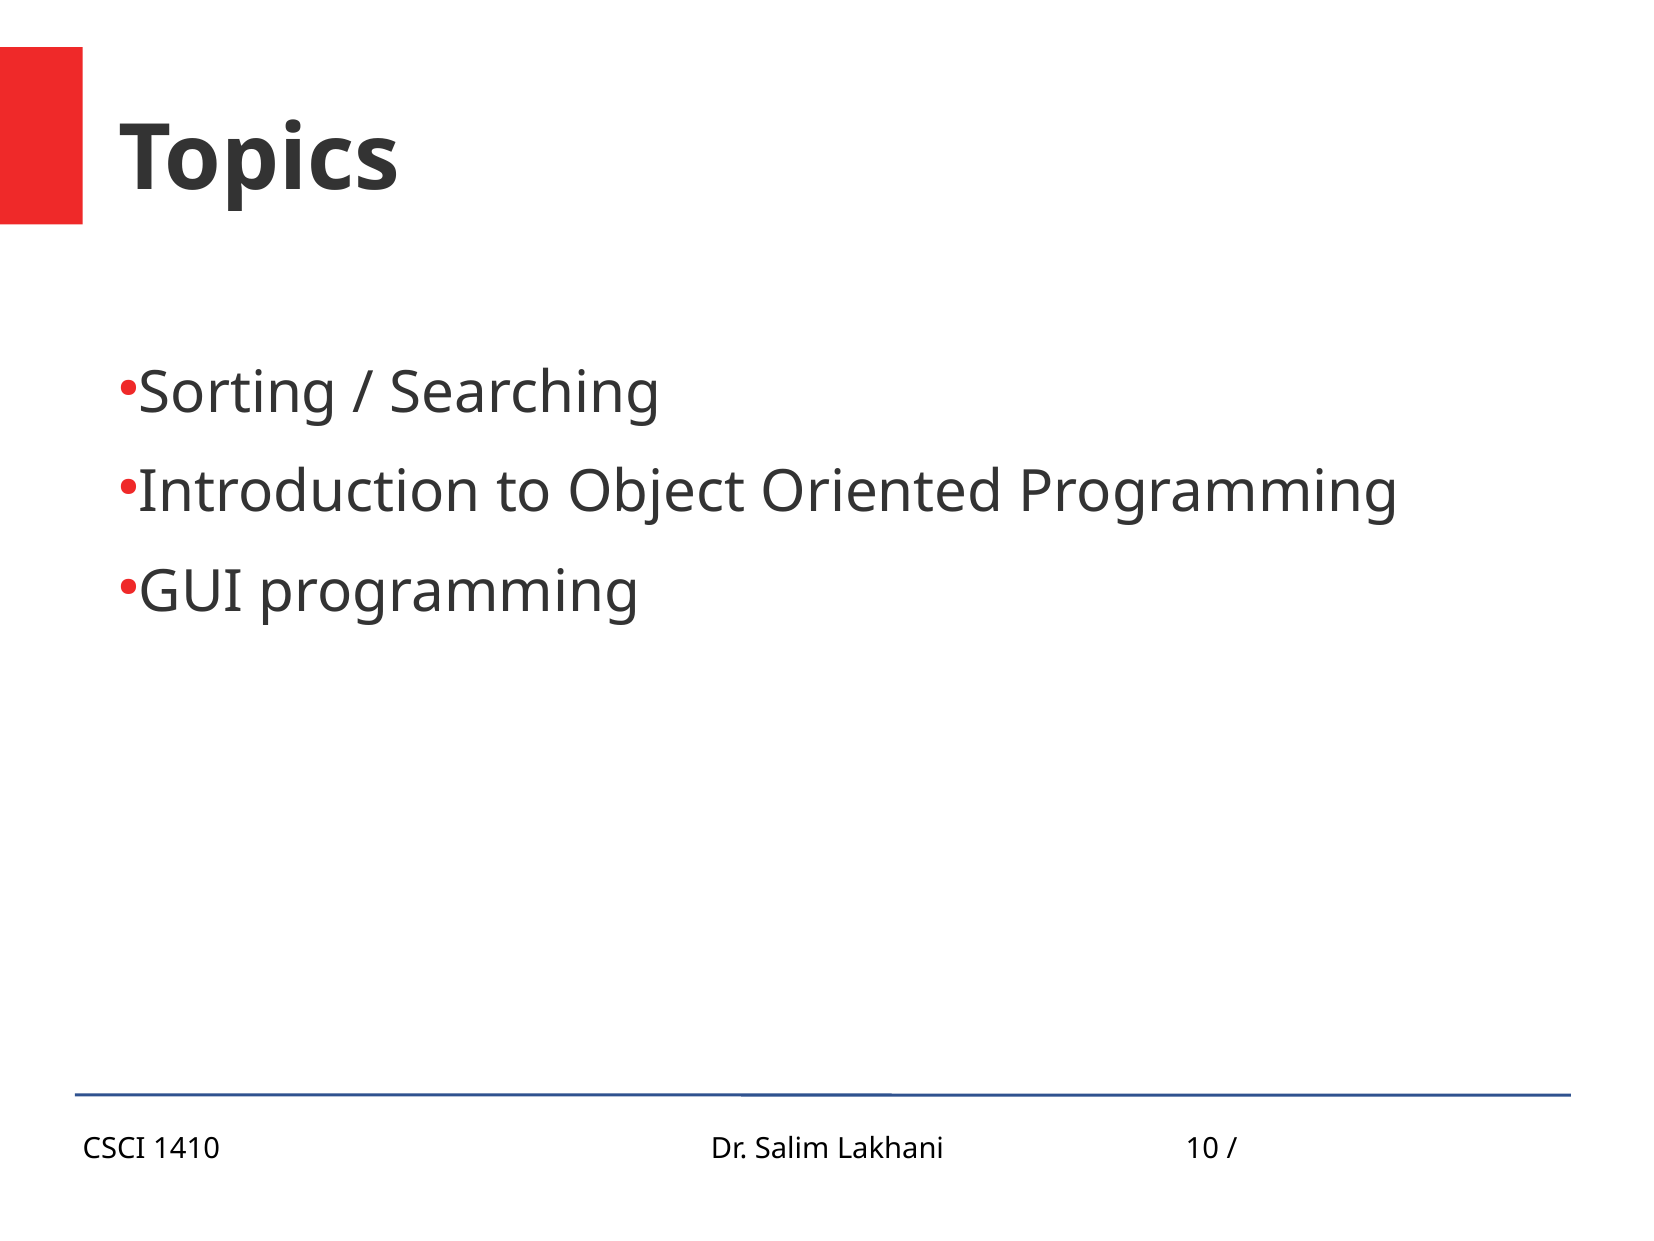

# Topics
Sorting / Searching
Introduction to Object Oriented Programming
GUI programming
CSCI 1410
Dr. Salim Lakhani